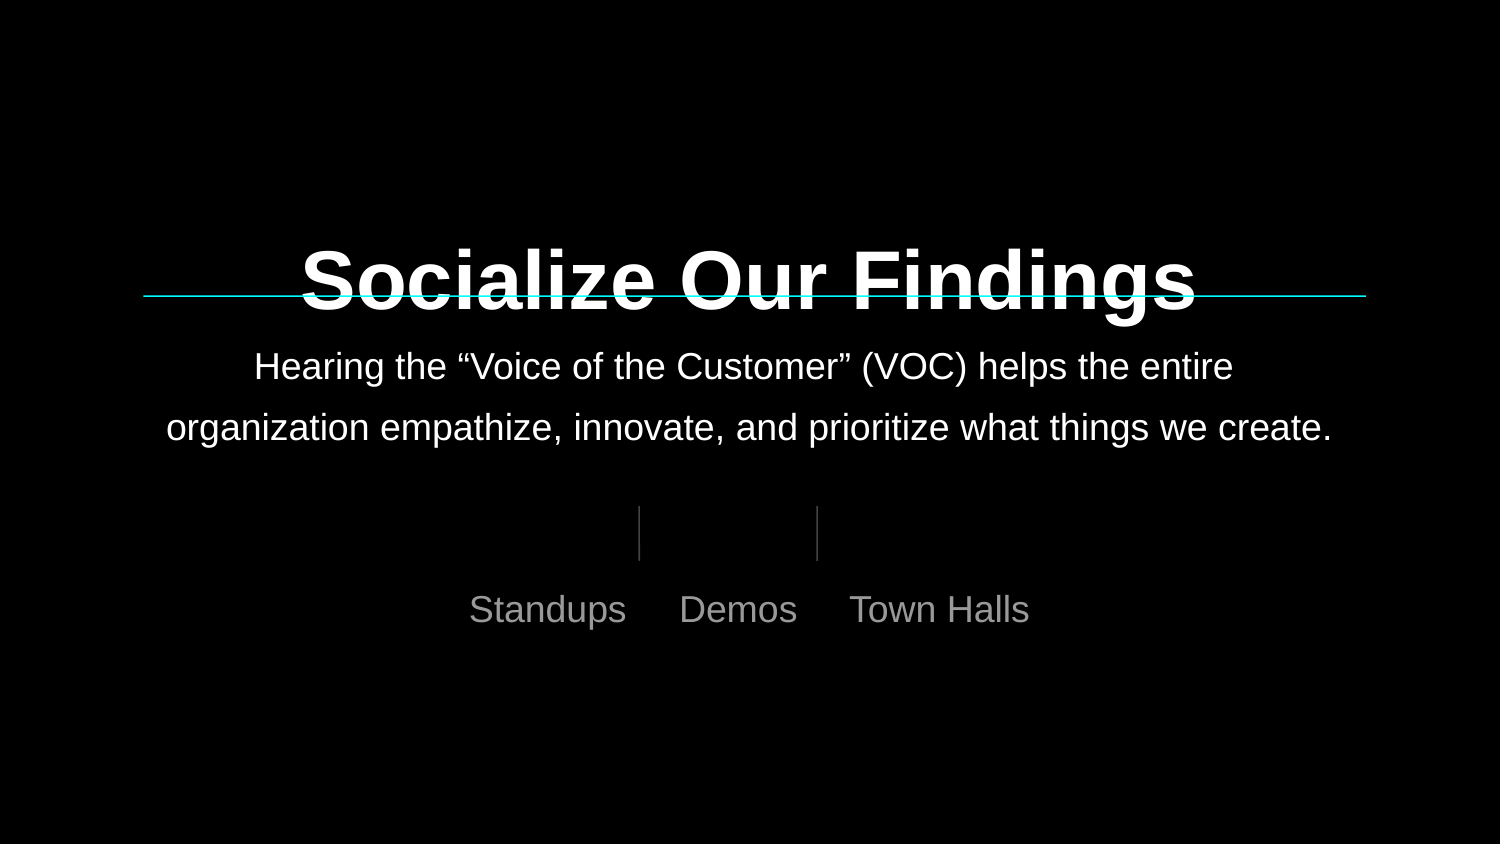

# Socialize Our Findings Hearing the “Voice of the Customer” (VOC) helps the entire organization empathize, innovate, and prioritize what things we create. Standups Demos Town Halls